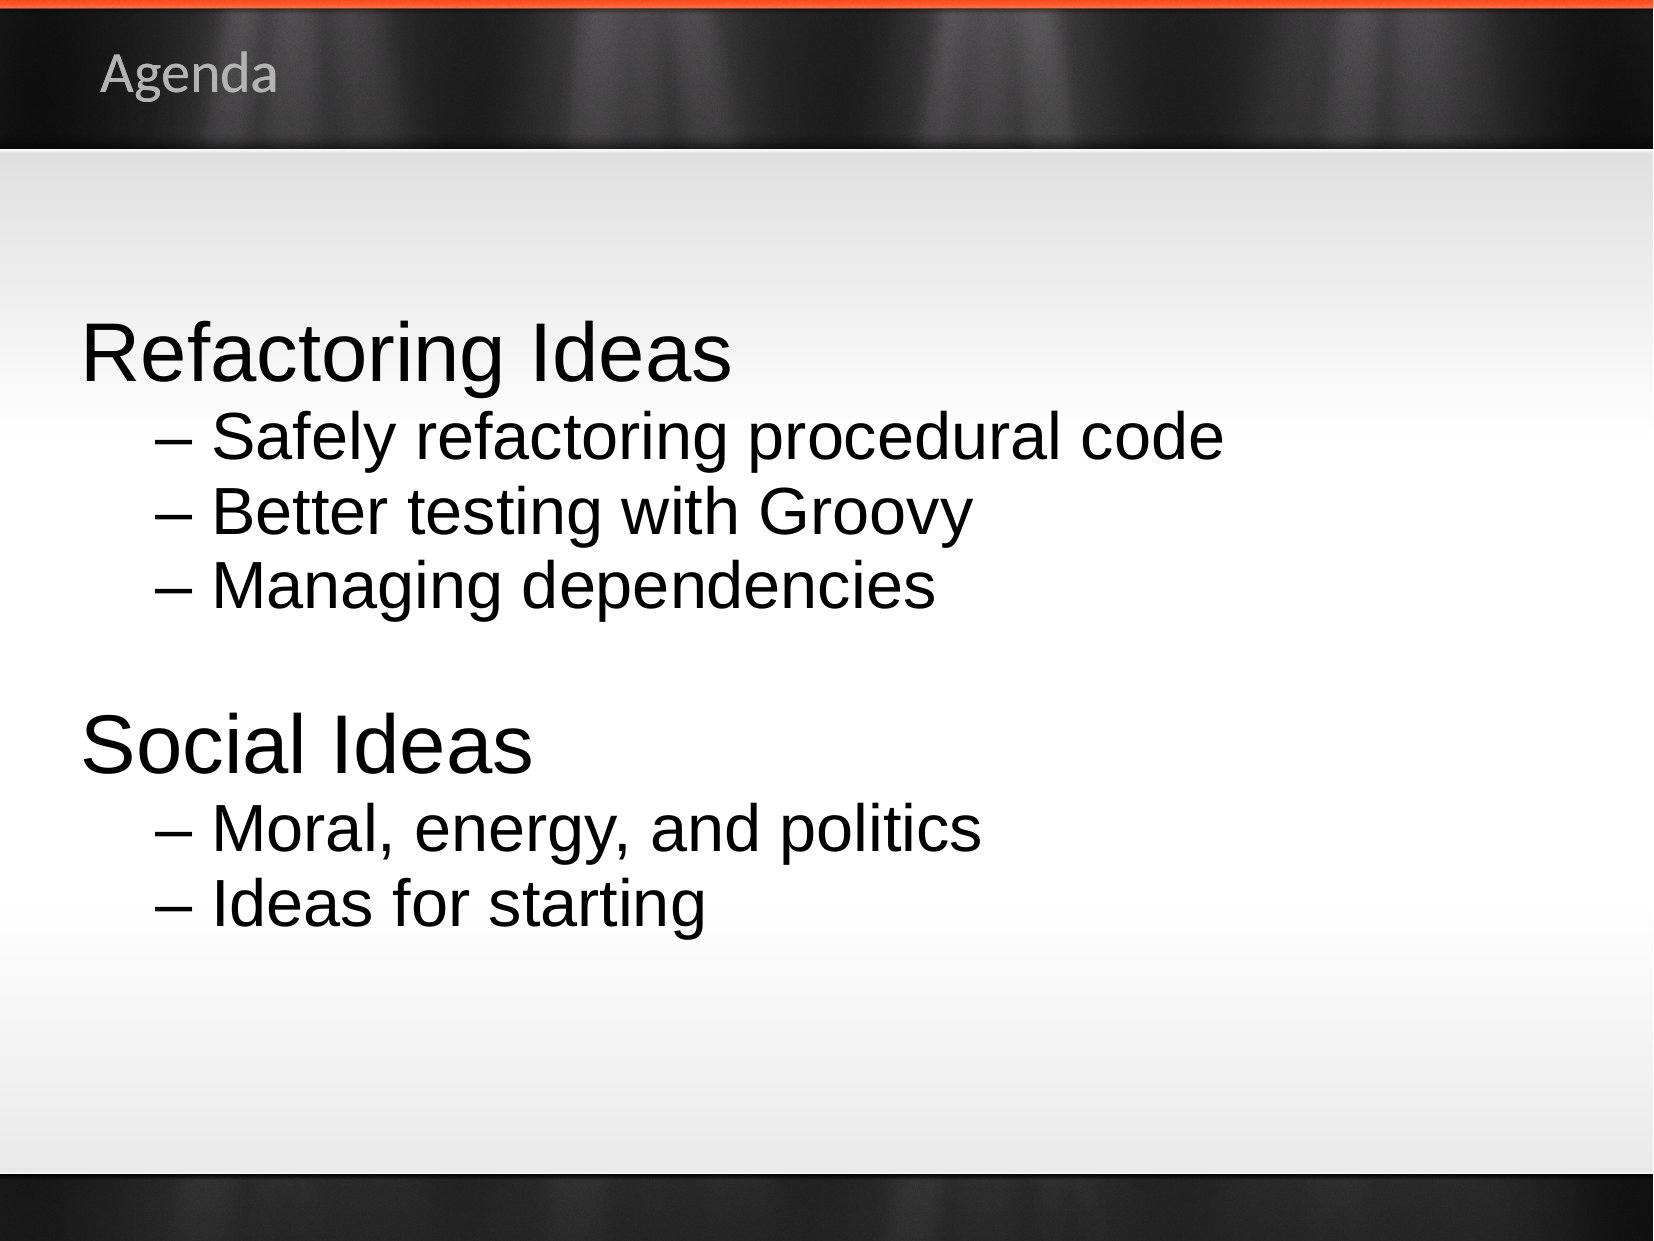

# Agenda
Agenda
Refactoring Ideas
	– Safely refactoring procedural code
	– Better testing with Groovy
	– Managing dependencies
Social Ideas
	– Moral, energy, and politics
	– Ideas for starting